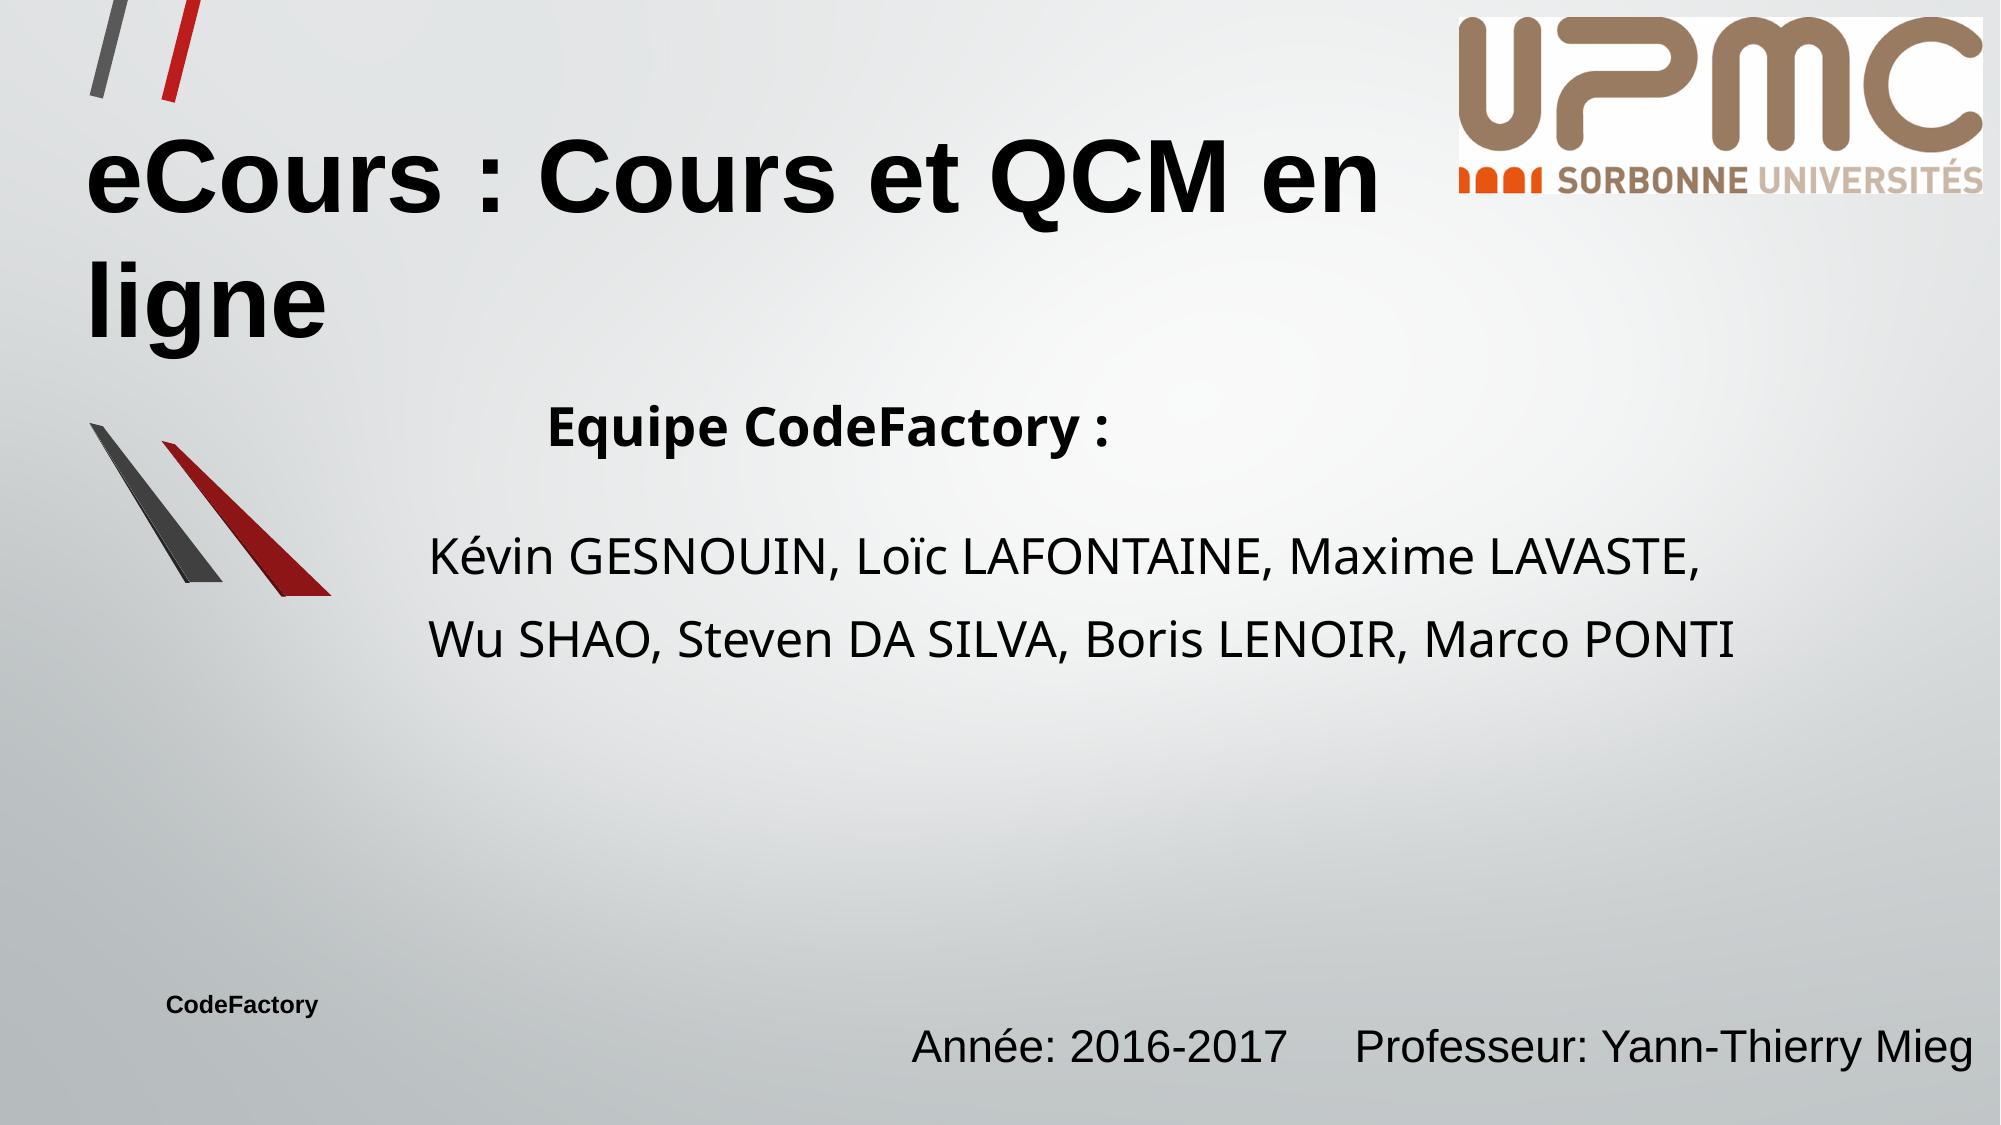

# eCours : Cours et QCM en ligne
Equipe CodeFactory :
Kévin GESNOUIN, Loïc LAFONTAINE, Maxime LAVASTE,
Wu SHAO, Steven DA SILVA, Boris LENOIR, Marco PONTI
CodeFactory
Année: 2016-2017	Professeur: Yann-Thierry Mieg